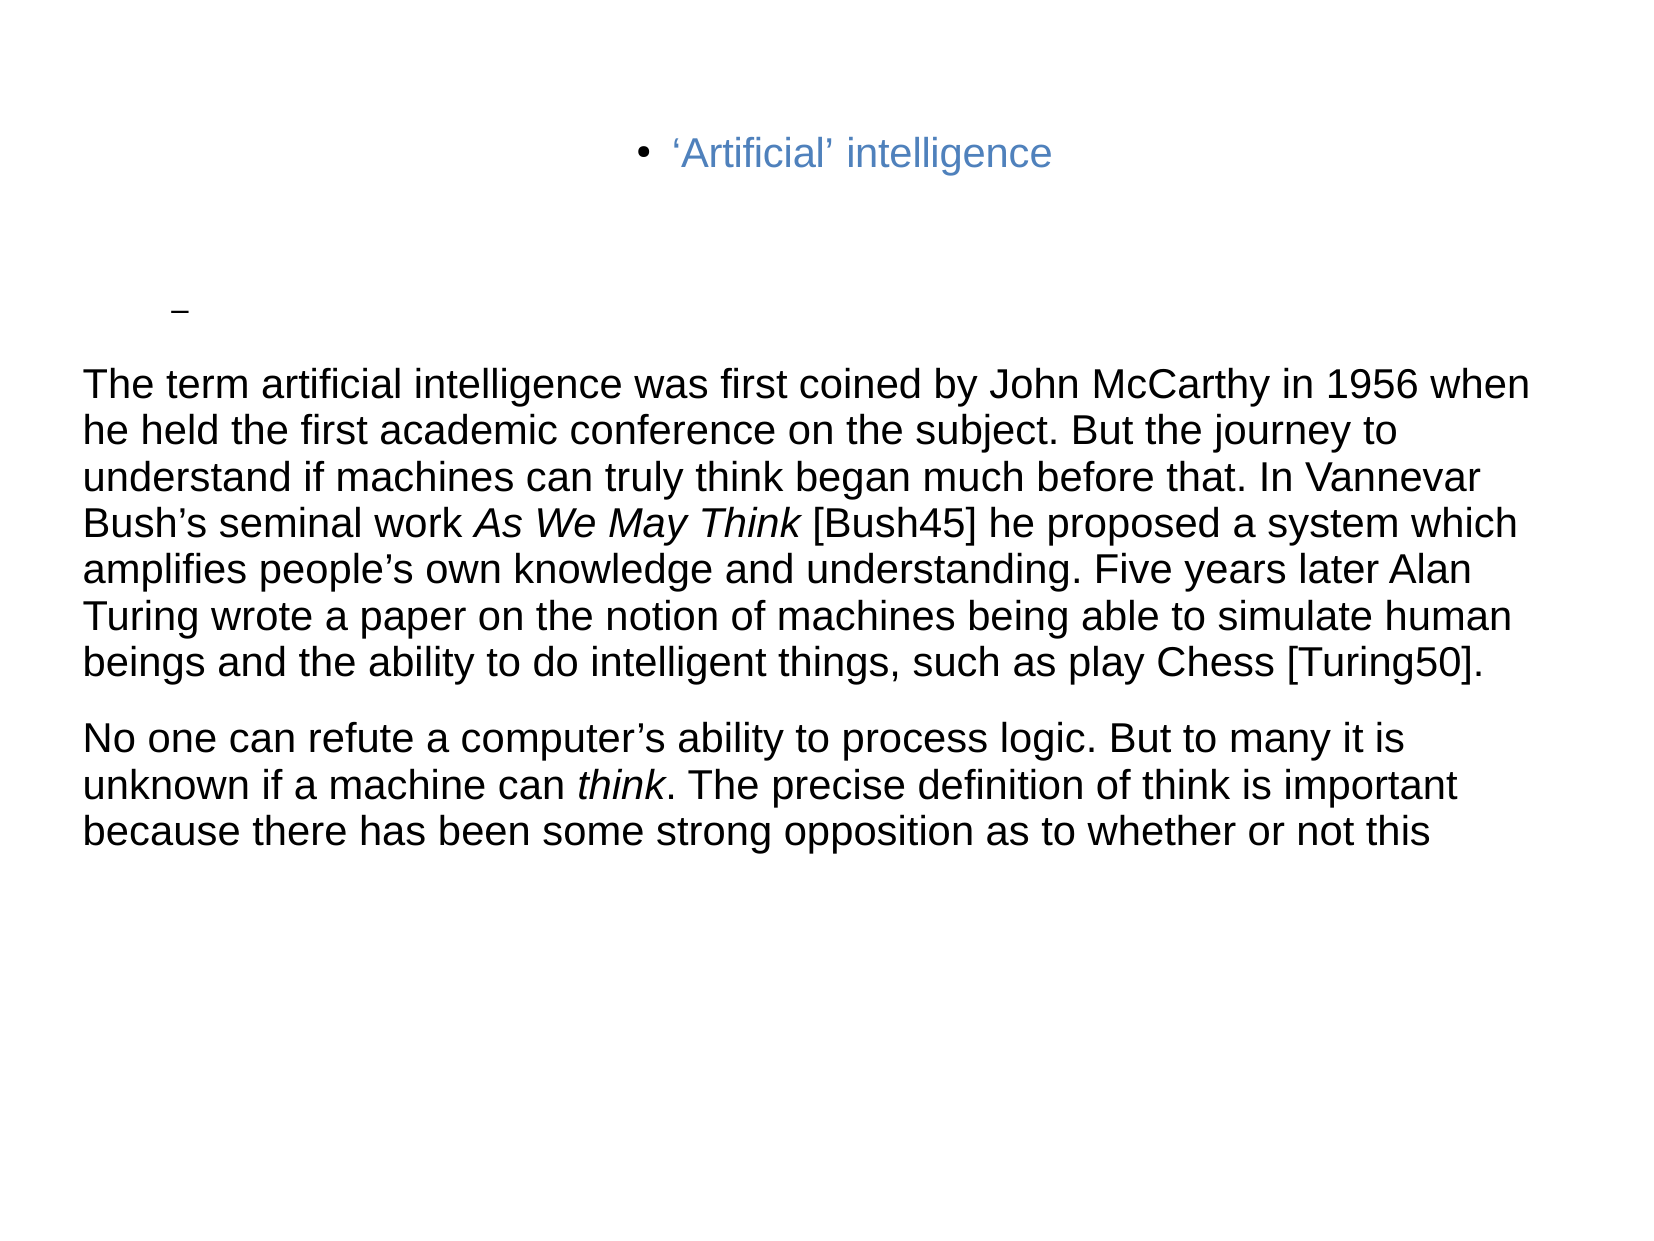

# ‘Artificial’ intelligence
The term artificial intelligence was first coined by John McCarthy in 1956 when he held the first academic conference on the subject. But the journey to understand if machines can truly think began much before that. In Vannevar Bush’s seminal work As We May Think [Bush45] he proposed a system which amplifies people’s own knowledge and understanding. Five years later Alan Turing wrote a paper on the notion of machines being able to simulate human beings and the ability to do intelligent things, such as play Chess [Turing50].
No one can refute a computer’s ability to process logic. But to many it is unknown if a machine can think. The precise definition of think is important because there has been some strong opposition as to whether or not this